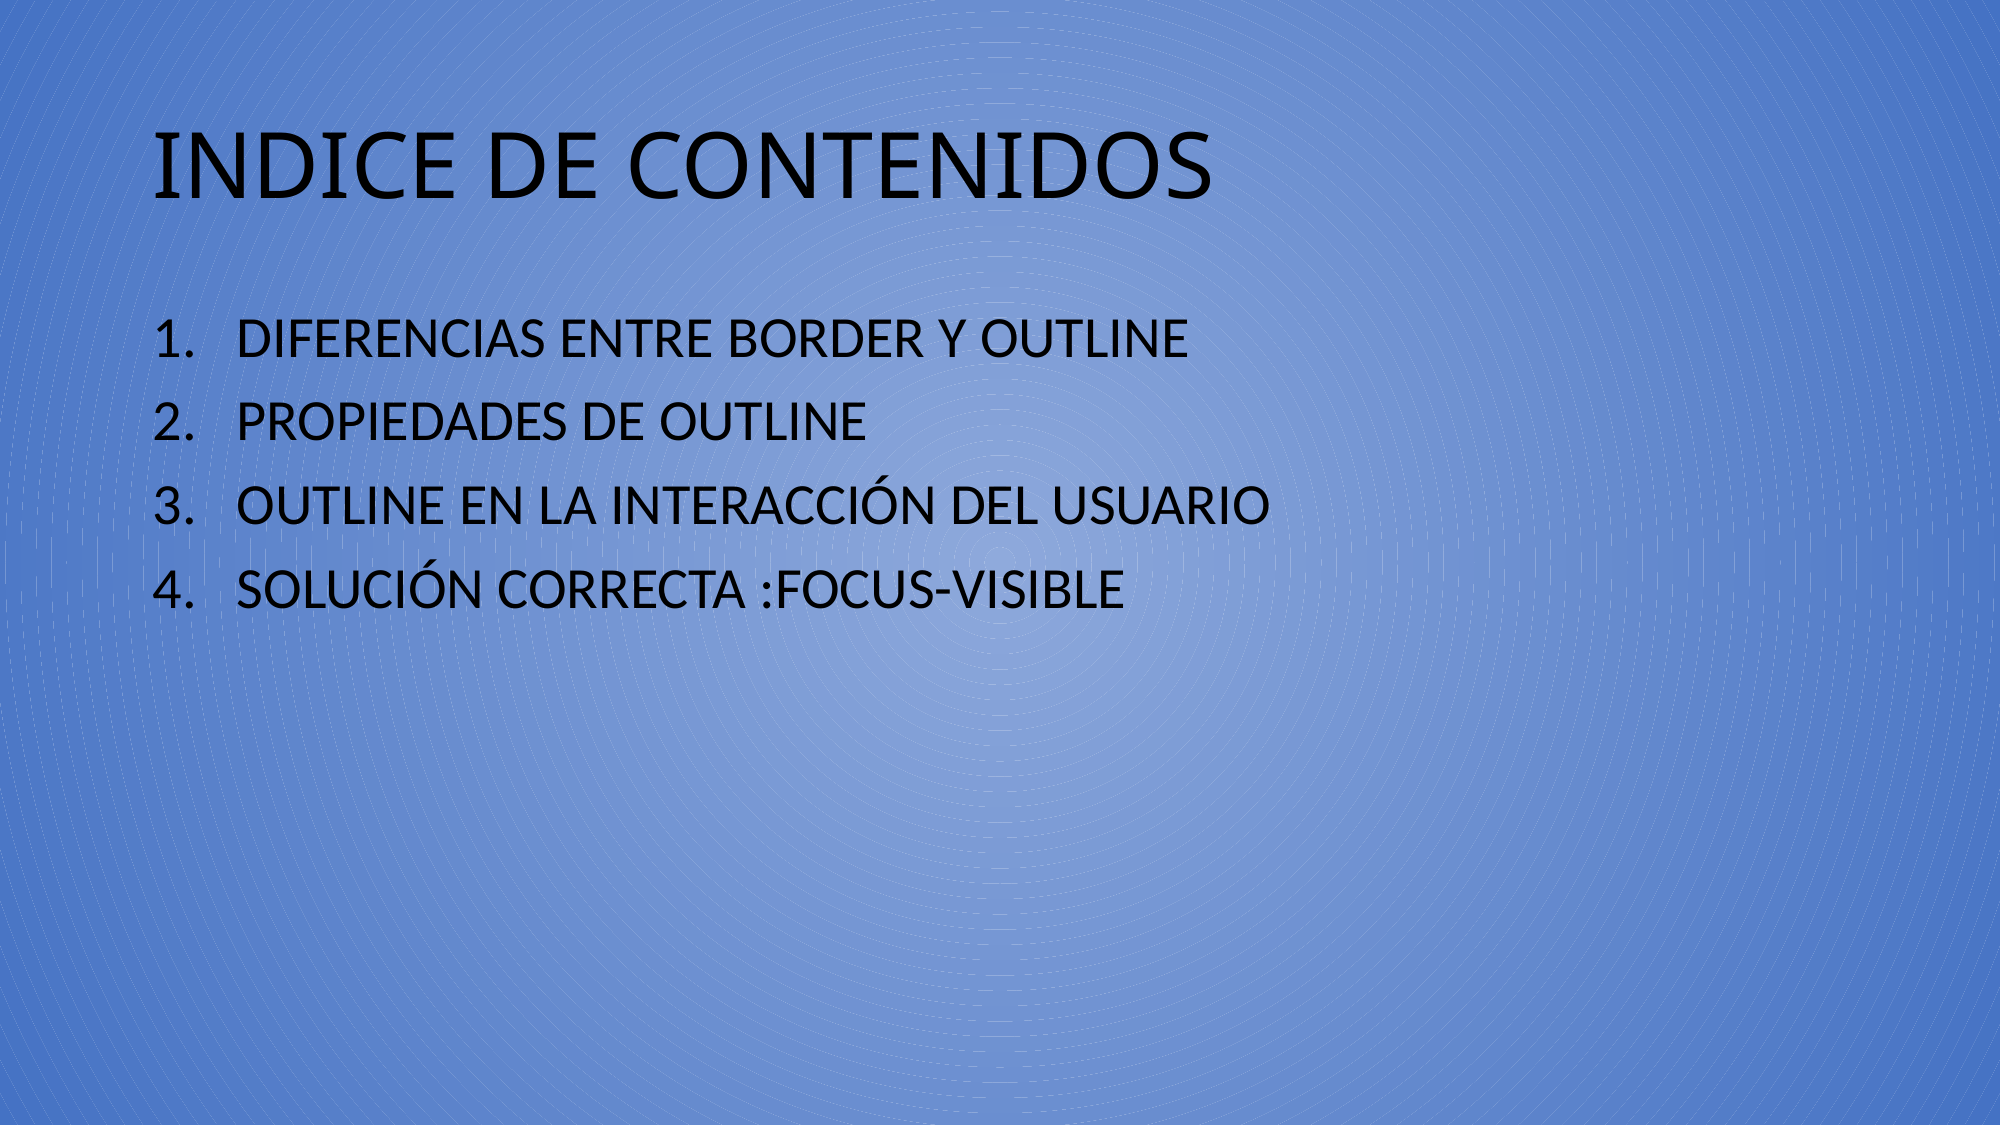

# INDICE DE CONTENIDOS
DIFERENCIAS ENTRE BORDER Y OUTLINE
PROPIEDADES DE OUTLINE
OUTLINE EN LA INTERACCIÓN DEL USUARIO
SOLUCIÓN CORRECTA :FOCUS-VISIBLE